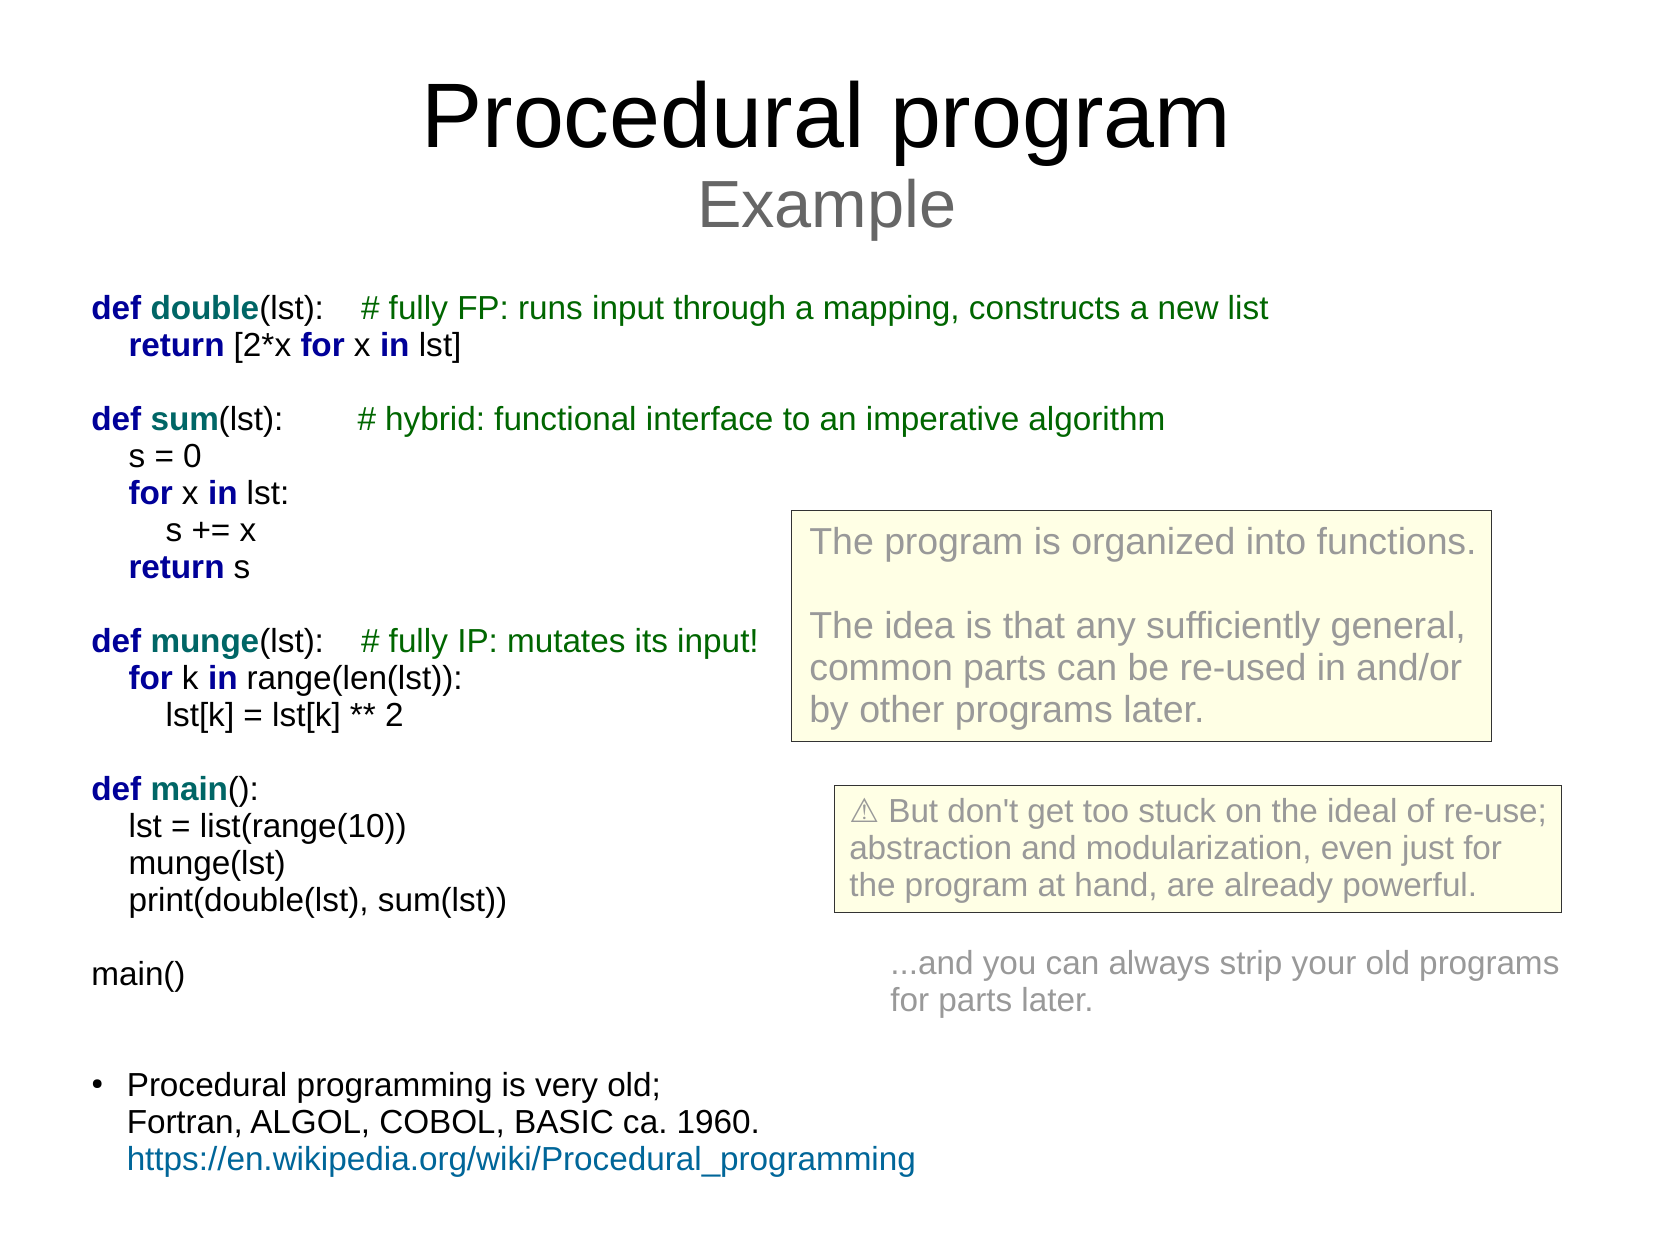

# Procedural program Example
def double(lst): # fully FP: runs input through a mapping, constructs a new list
 return [2*x for x in lst]
def sum(lst): # hybrid: functional interface to an imperative algorithm
 s = 0
 for x in lst:
 s += x
 return s
def munge(lst): # fully IP: mutates its input!
 for k in range(len(lst)):
 lst[k] = lst[k] ** 2
def main():
 lst = list(range(10))
 munge(lst)
 print(double(lst), sum(lst))
main()
Procedural programming is very old;
Fortran, ALGOL, COBOL, BASIC ca. 1960.
https://en.wikipedia.org/wiki/Procedural_programming
The program is organized into functions.
The idea is that any sufficiently general,
common parts can be re-used in and/or
by other programs later.
⚠ But don't get too stuck on the ideal of re-use;
abstraction and modularization, even just for
the program at hand, are already powerful.
...and you can always strip your old programs
for parts later.